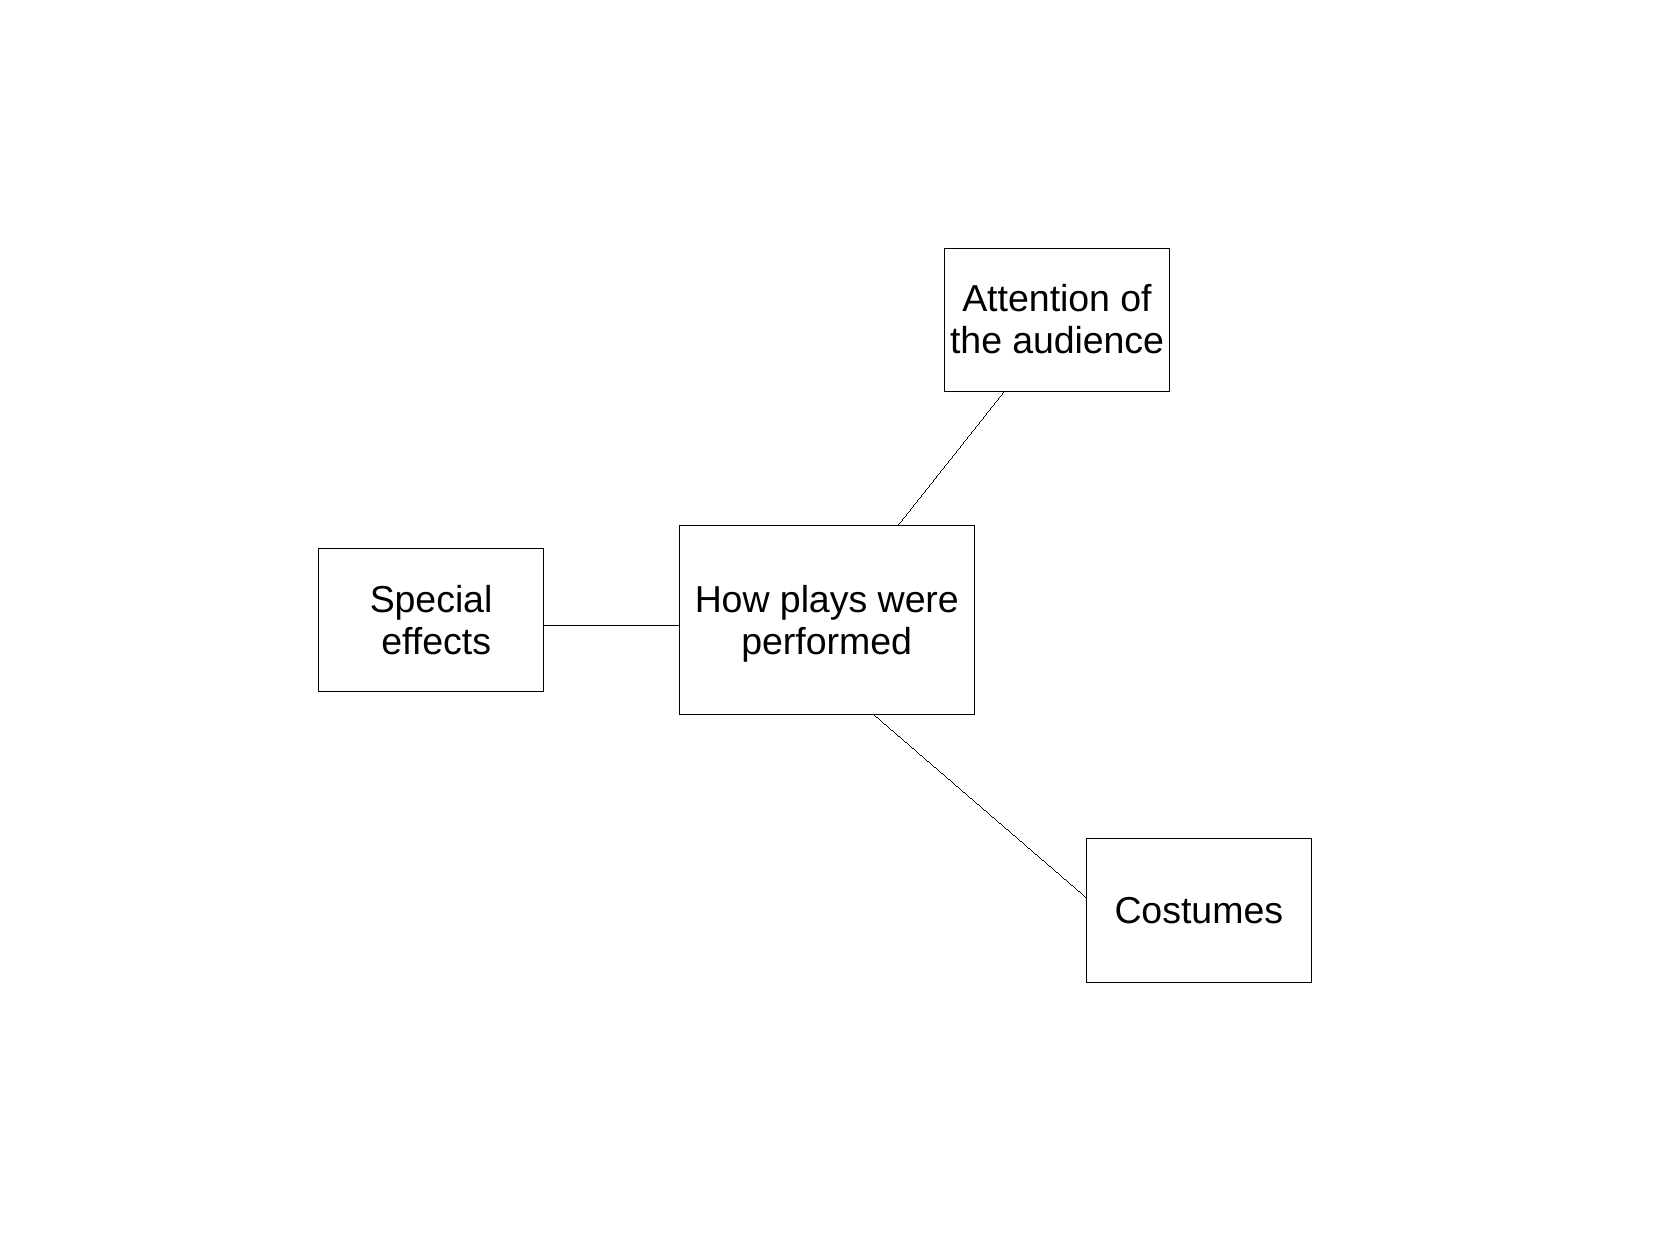

Attention of
the audience
How plays were
performed
Special
 effects
Costumes